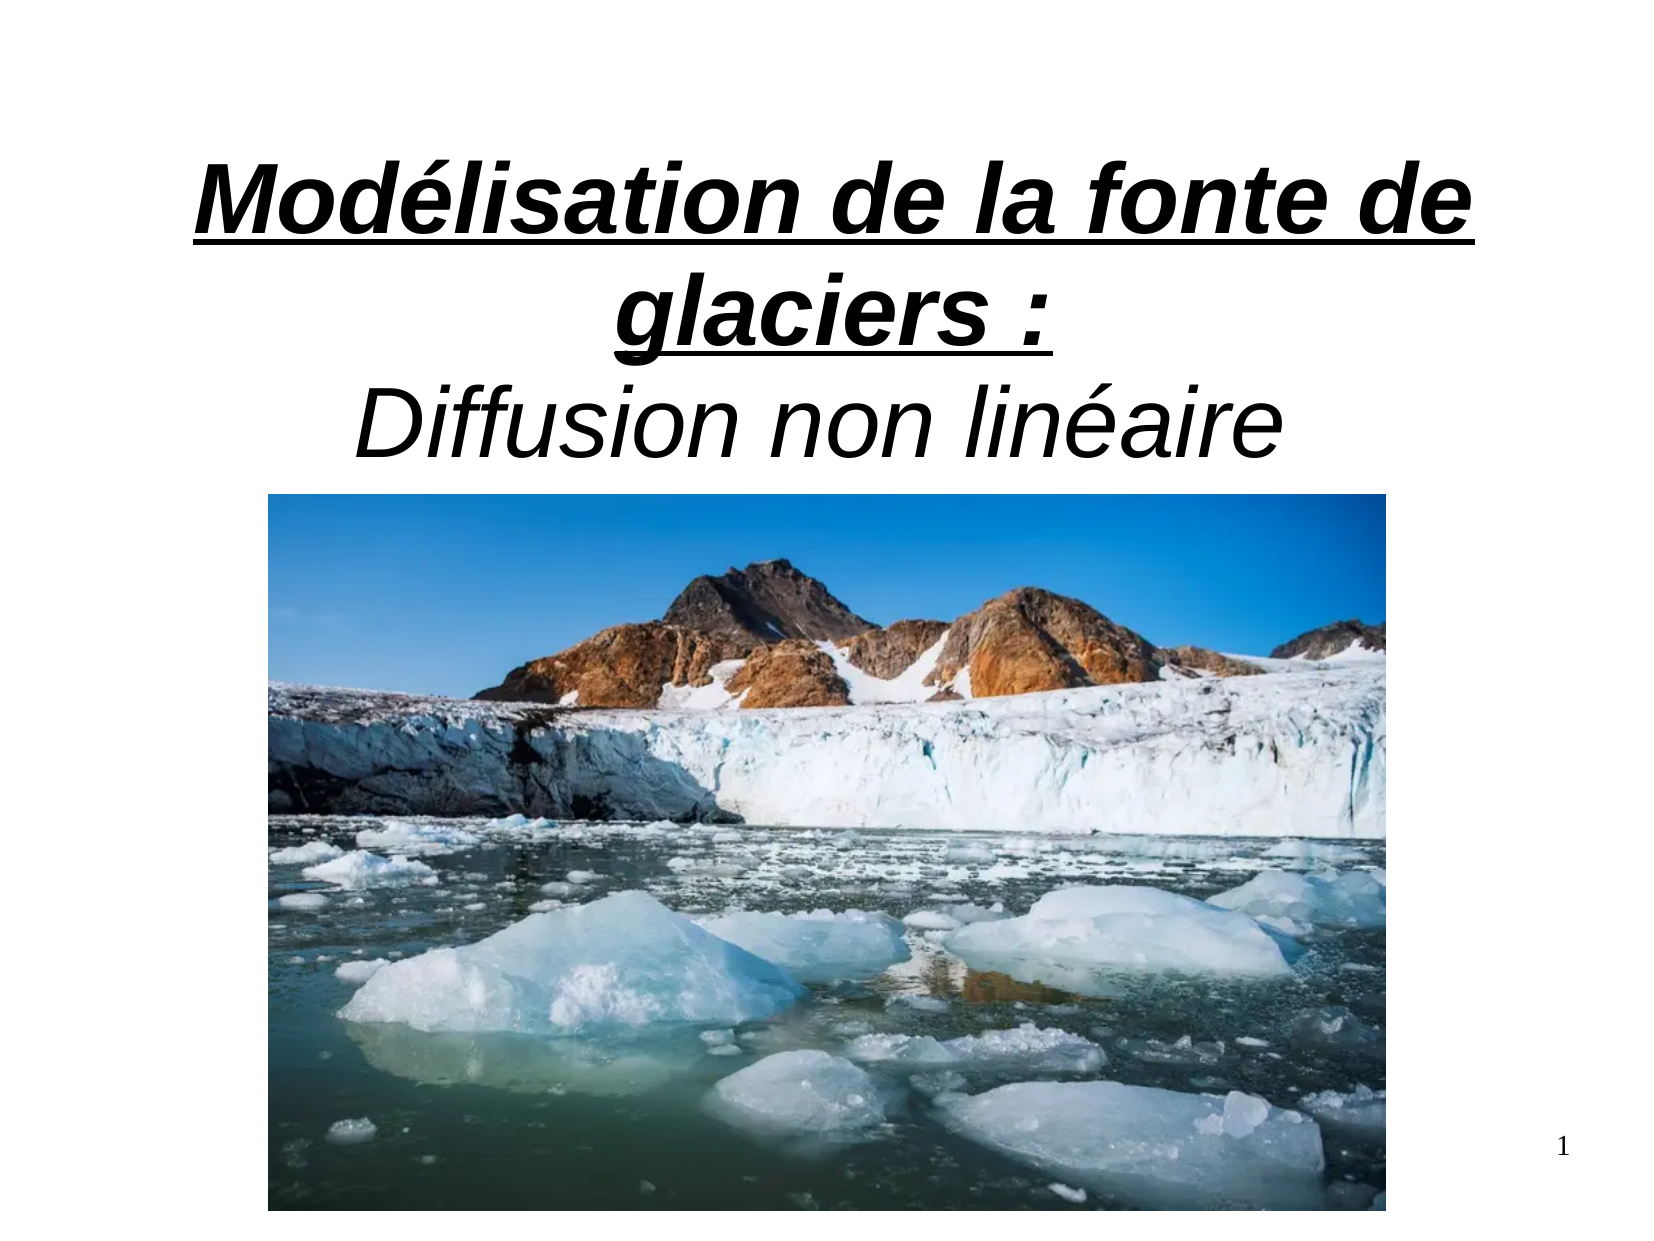

# Modélisation de la fonte de glaciers :
Diffusion non linéaire
1